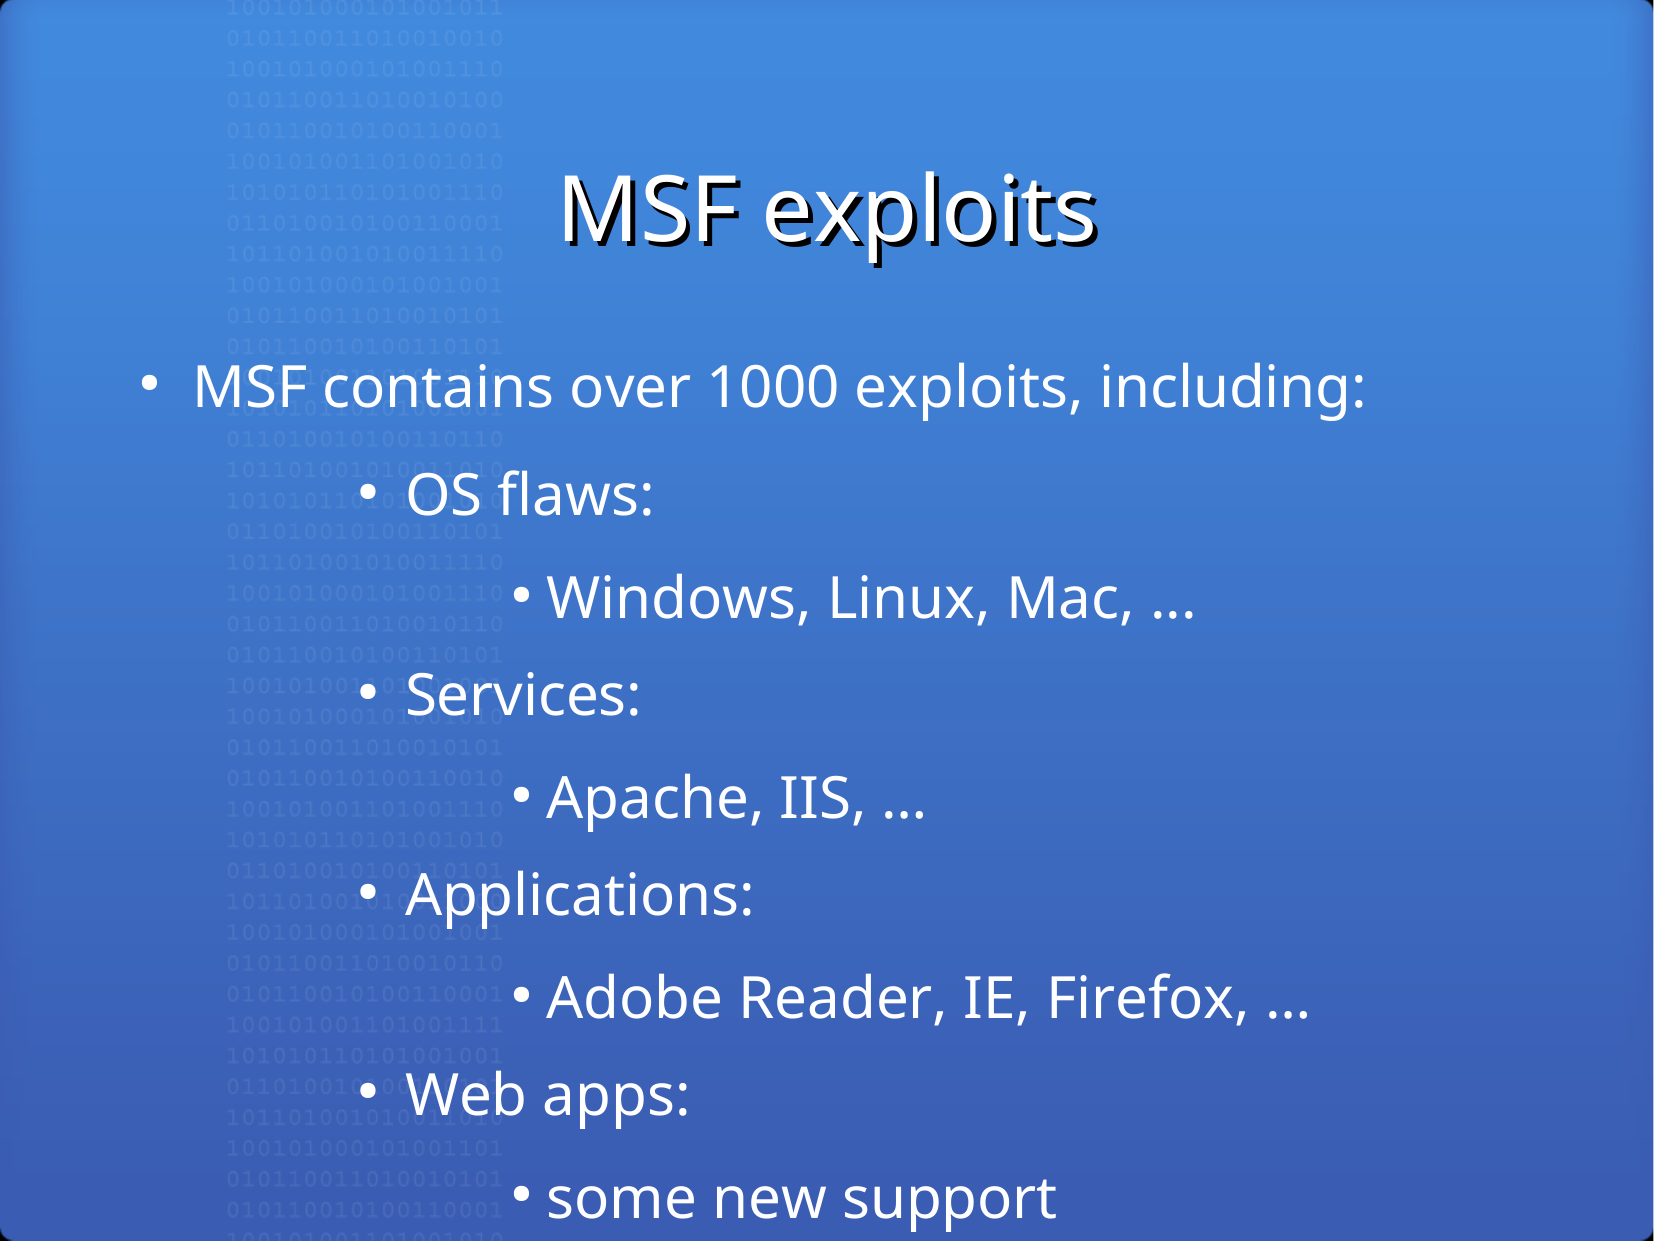

# MSF exploits
MSF contains over 1000 exploits, including:
OS flaws:
Windows, Linux, Mac, ...
Services:
Apache, IIS, …
Applications:
Adobe Reader, IE, Firefox, …
Web apps:
some new support